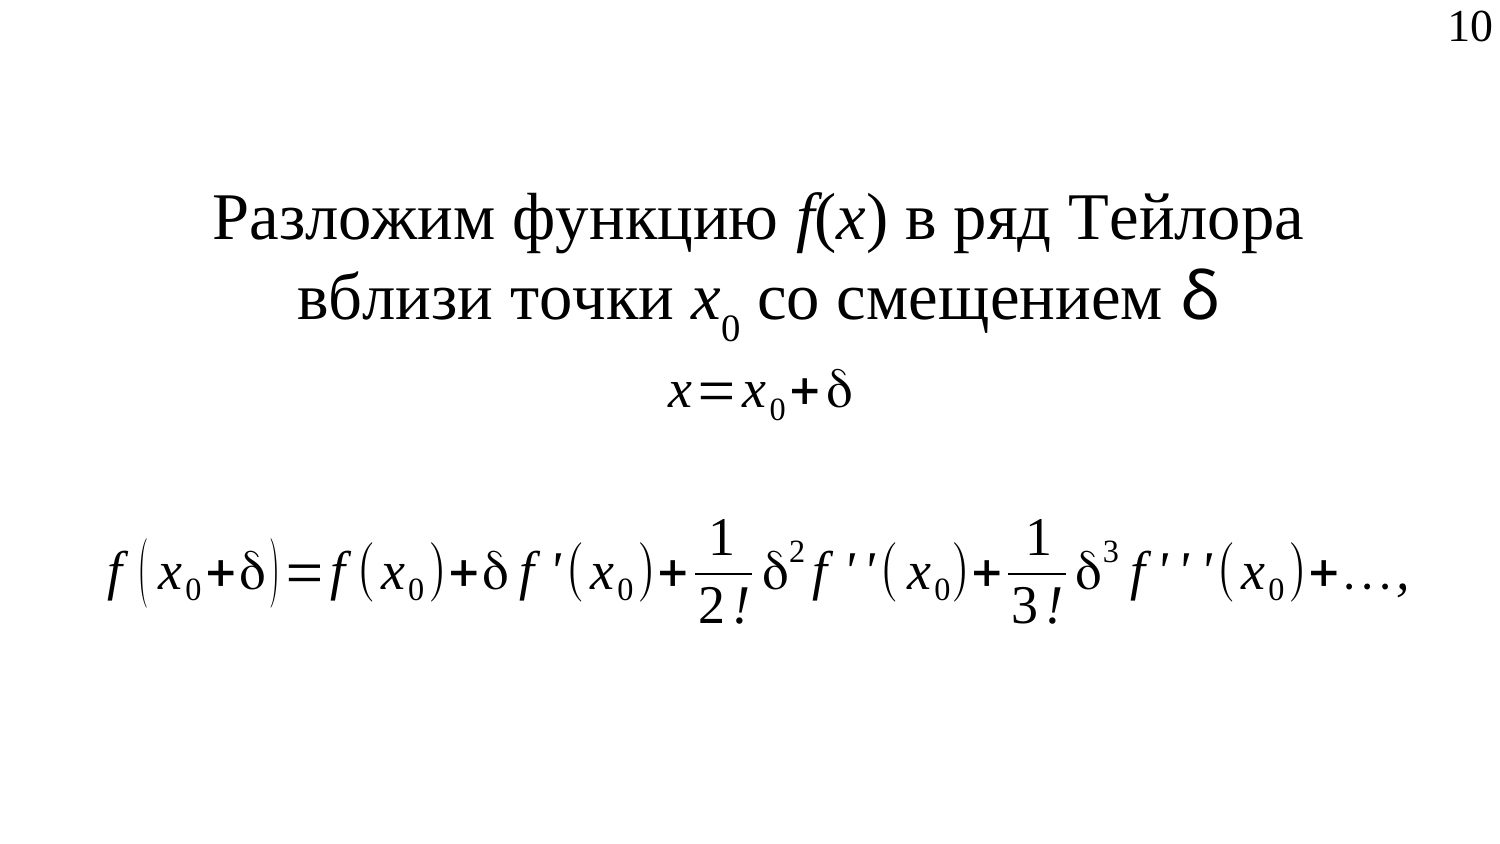

Разложим функцию f(x) в ряд Тейлора
вблизи точки x0 со смещением δ